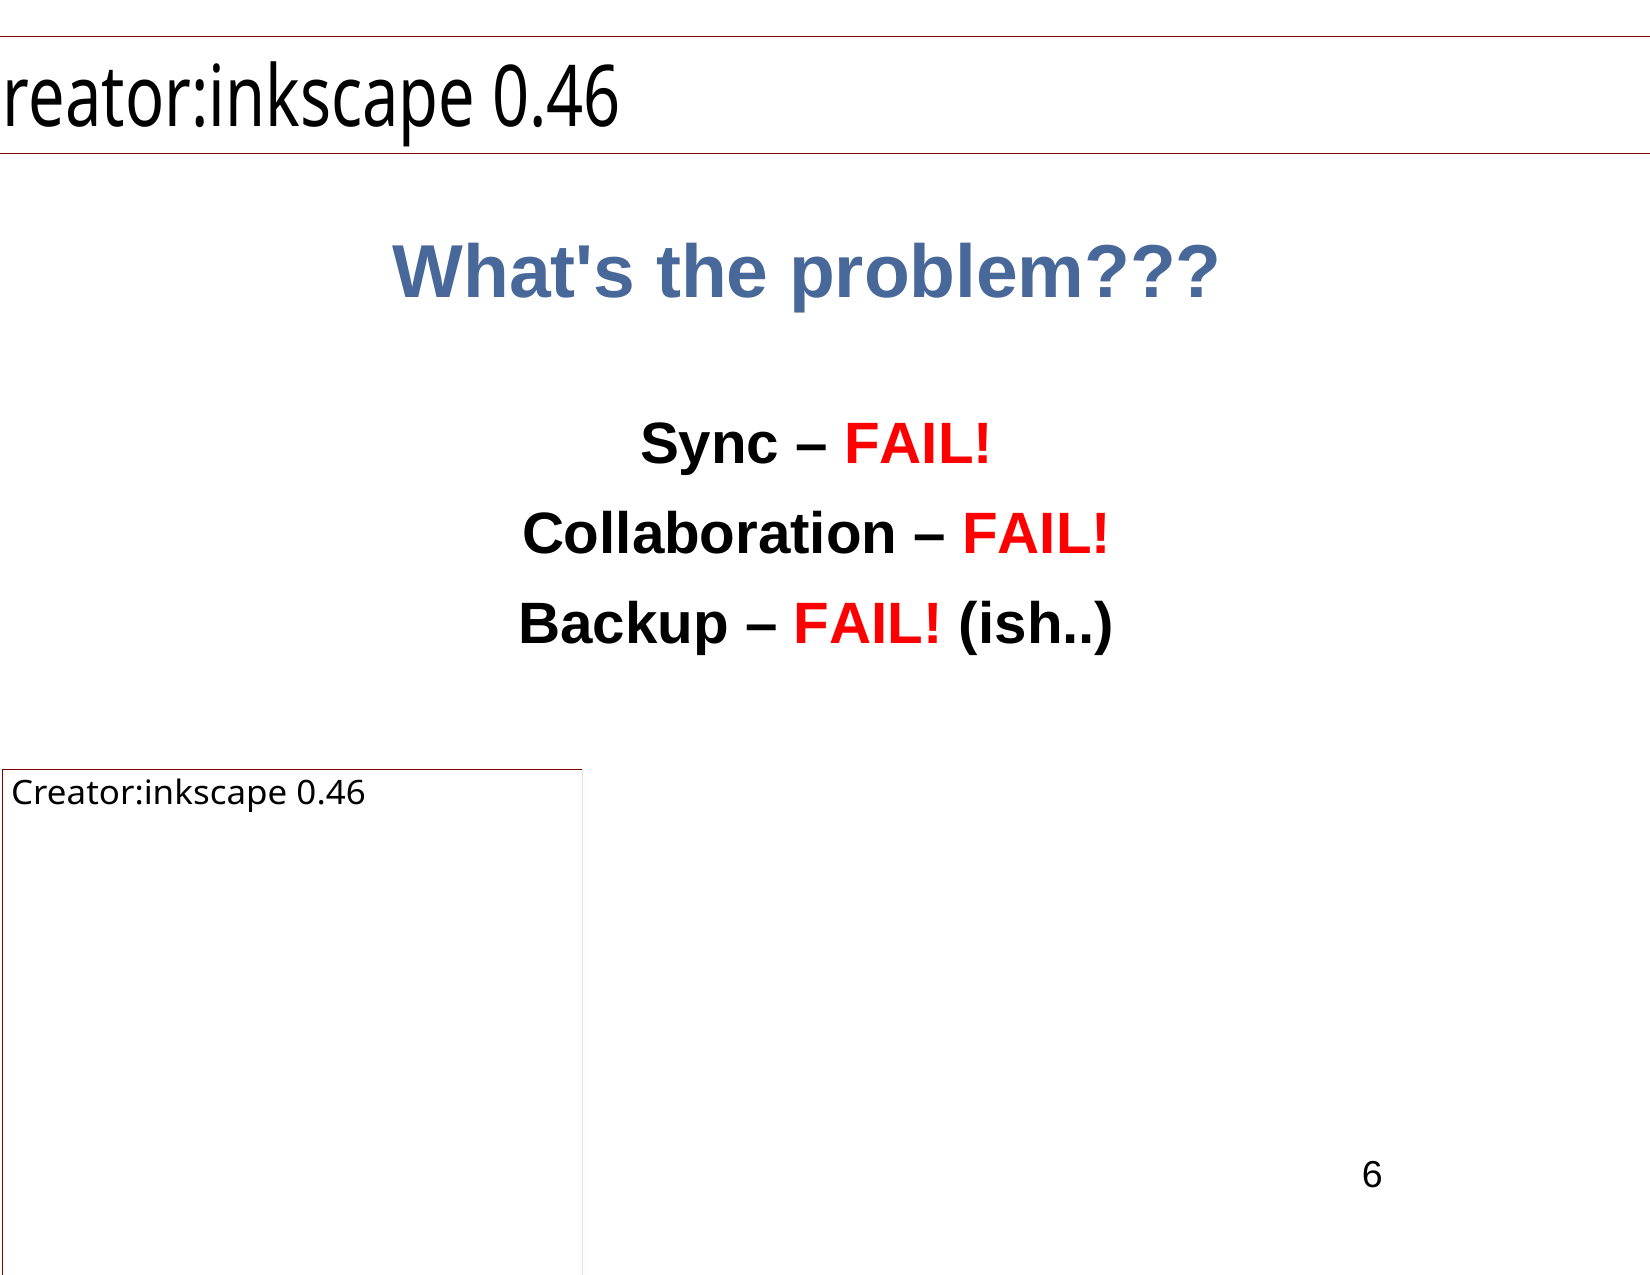

# What's the problem???
Sync – FAIL!
Collaboration – FAIL!
Backup – FAIL! (ish..)